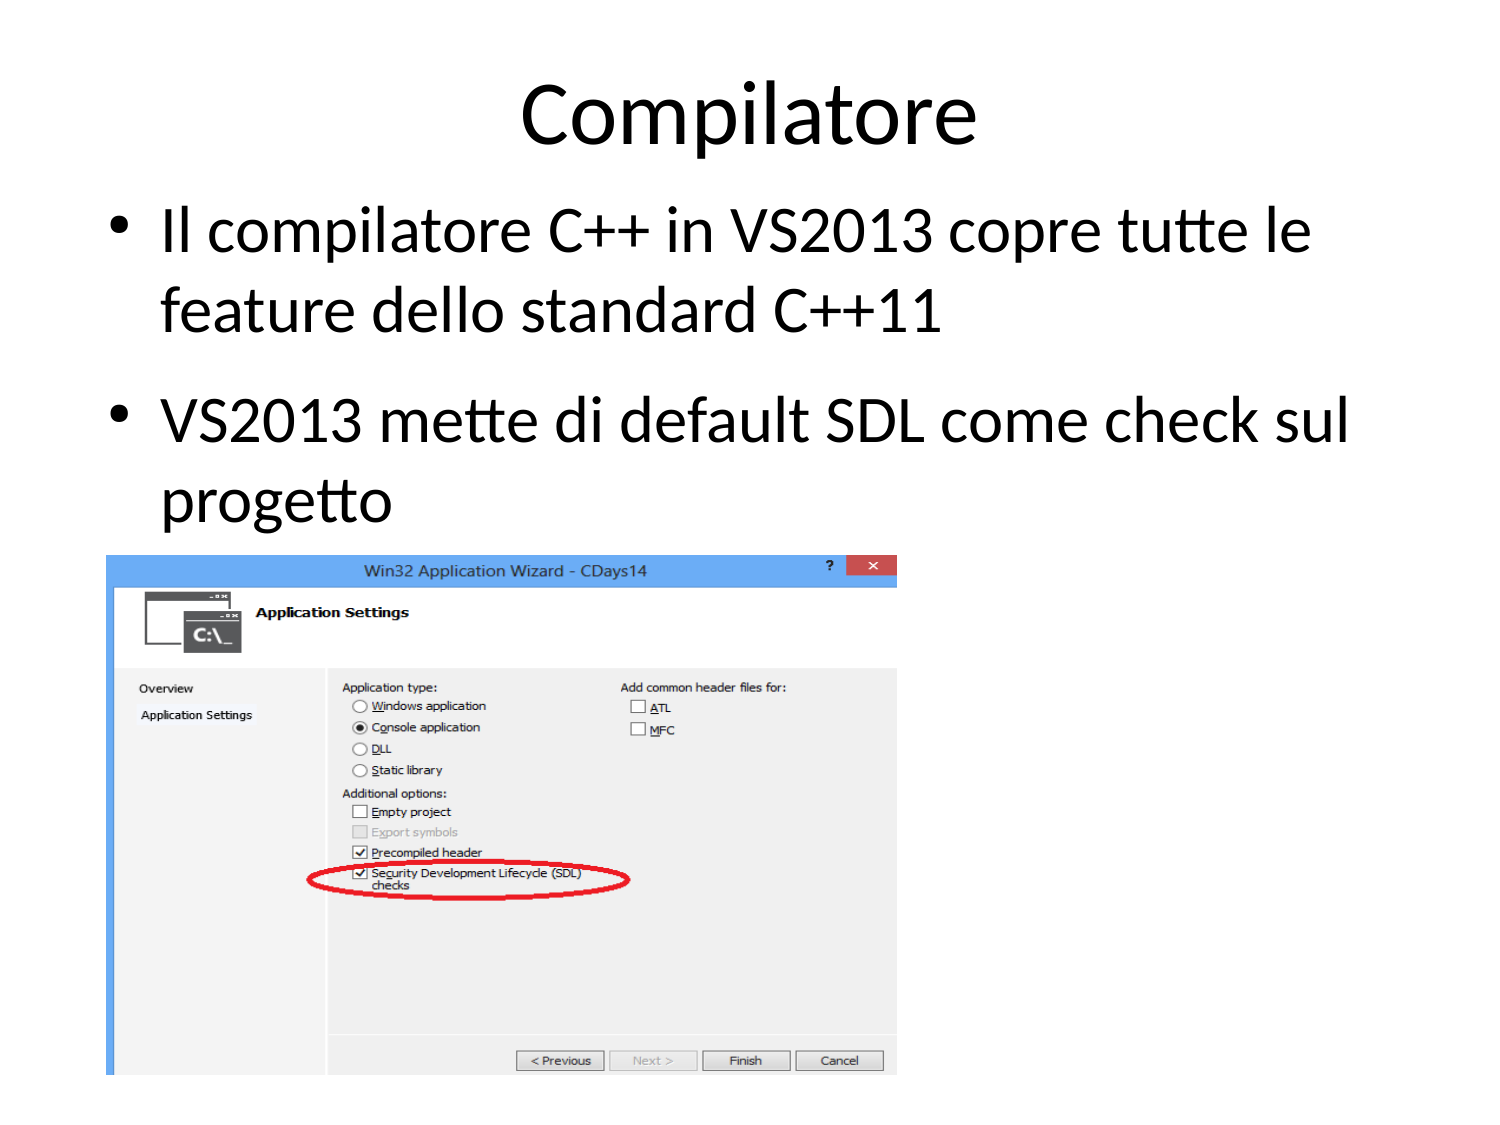

# Compilatore
Il compilatore C++ in VS2013 copre tutte le feature dello standard C++11
VS2013 mette di default SDL come check sul progetto